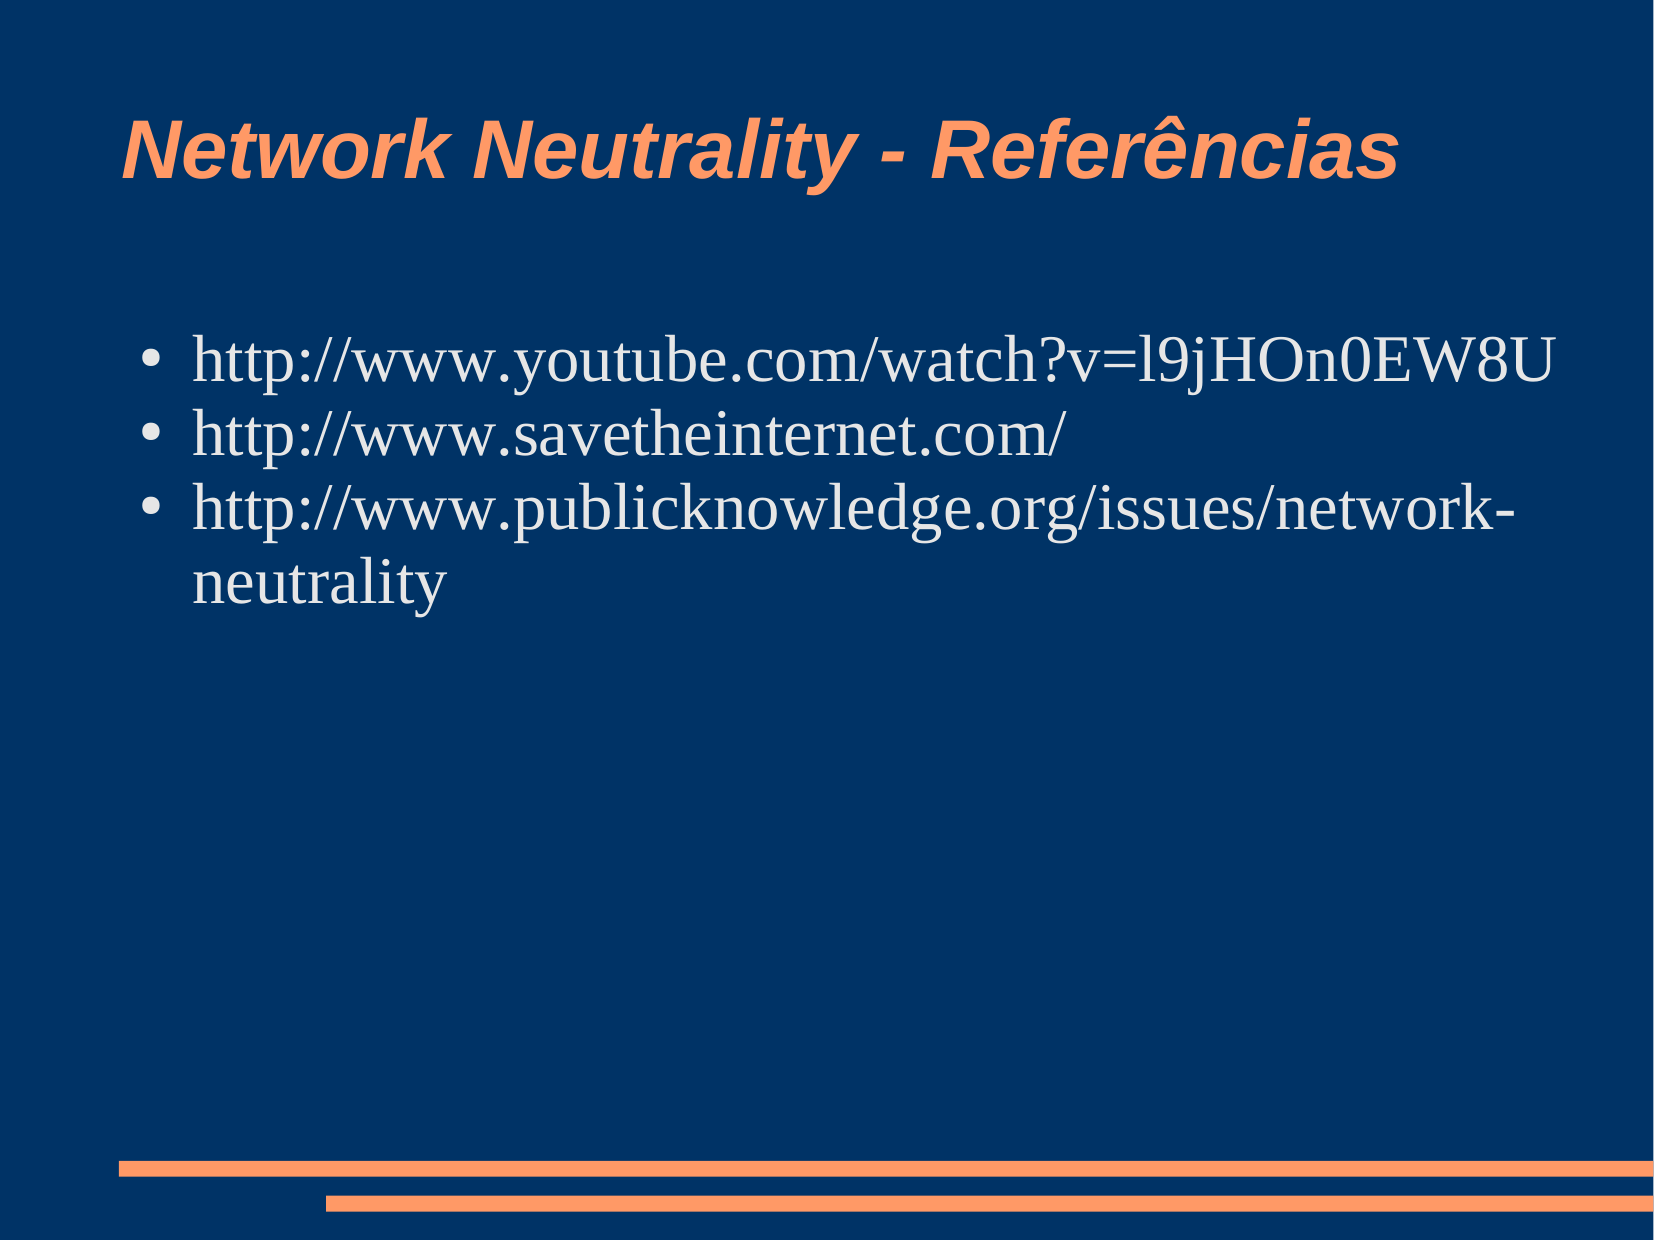

# Network Neutrality - Referências
http://www.youtube.com/watch?v=l9jHOn0EW8U
http://www.savetheinternet.com/
http://www.publicknowledge.org/issues/network-neutrality